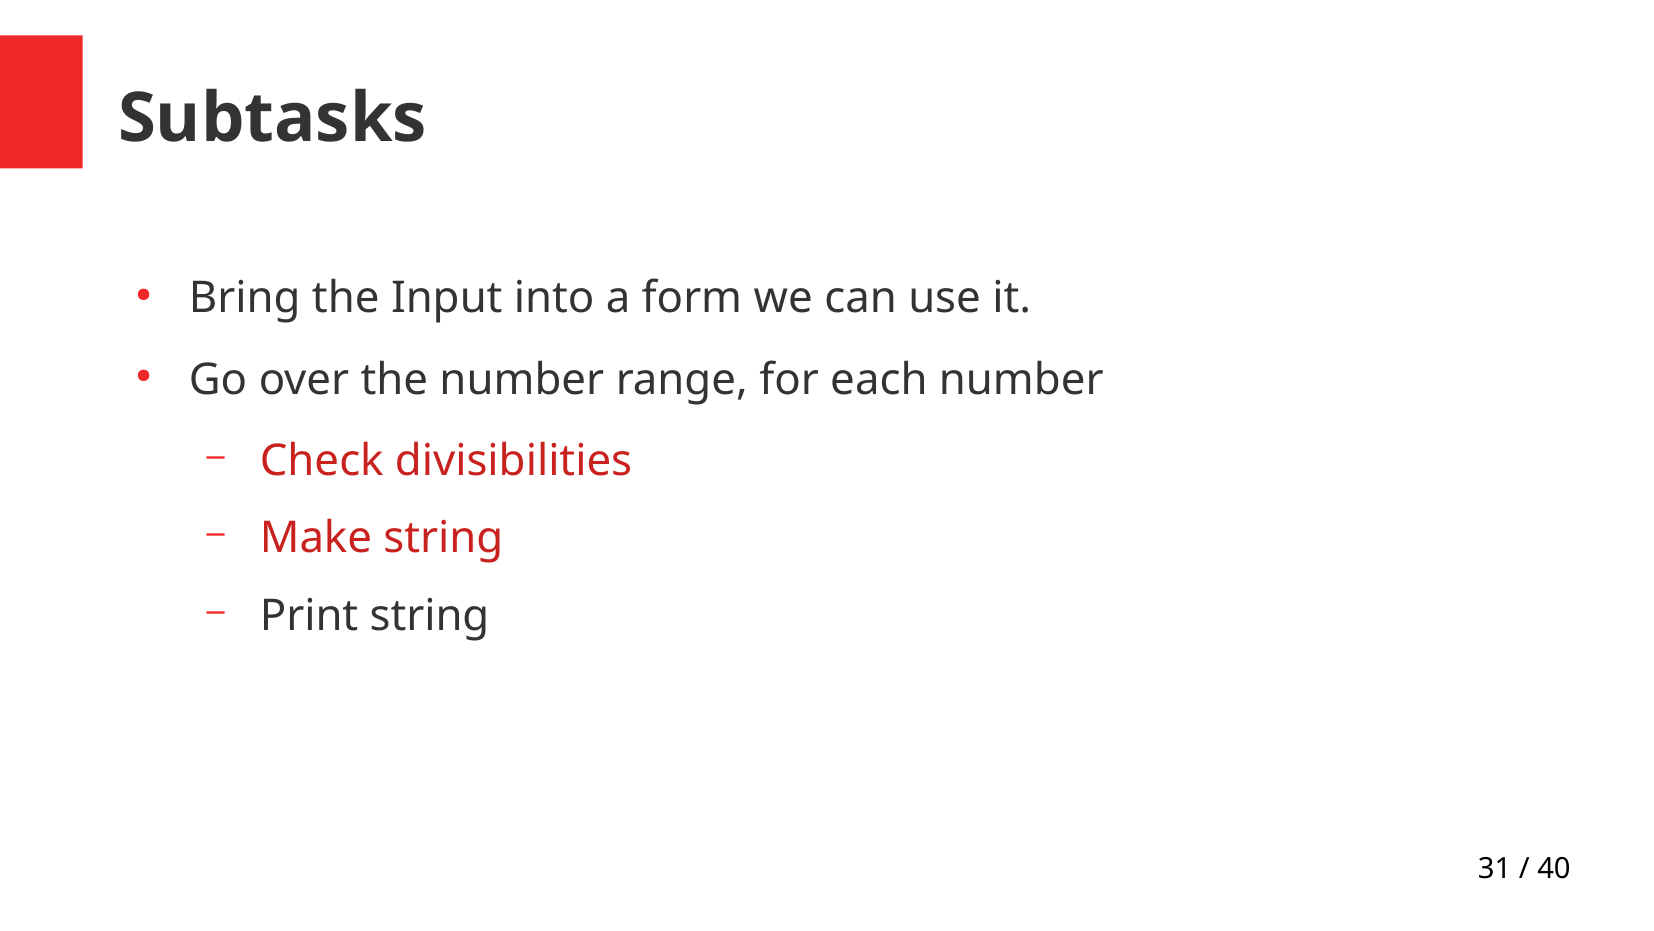

# Subtasks
Bring the Input into a form we can use it.
Go over the number range, for each number
Check divisibilities
Make string
Print string
31